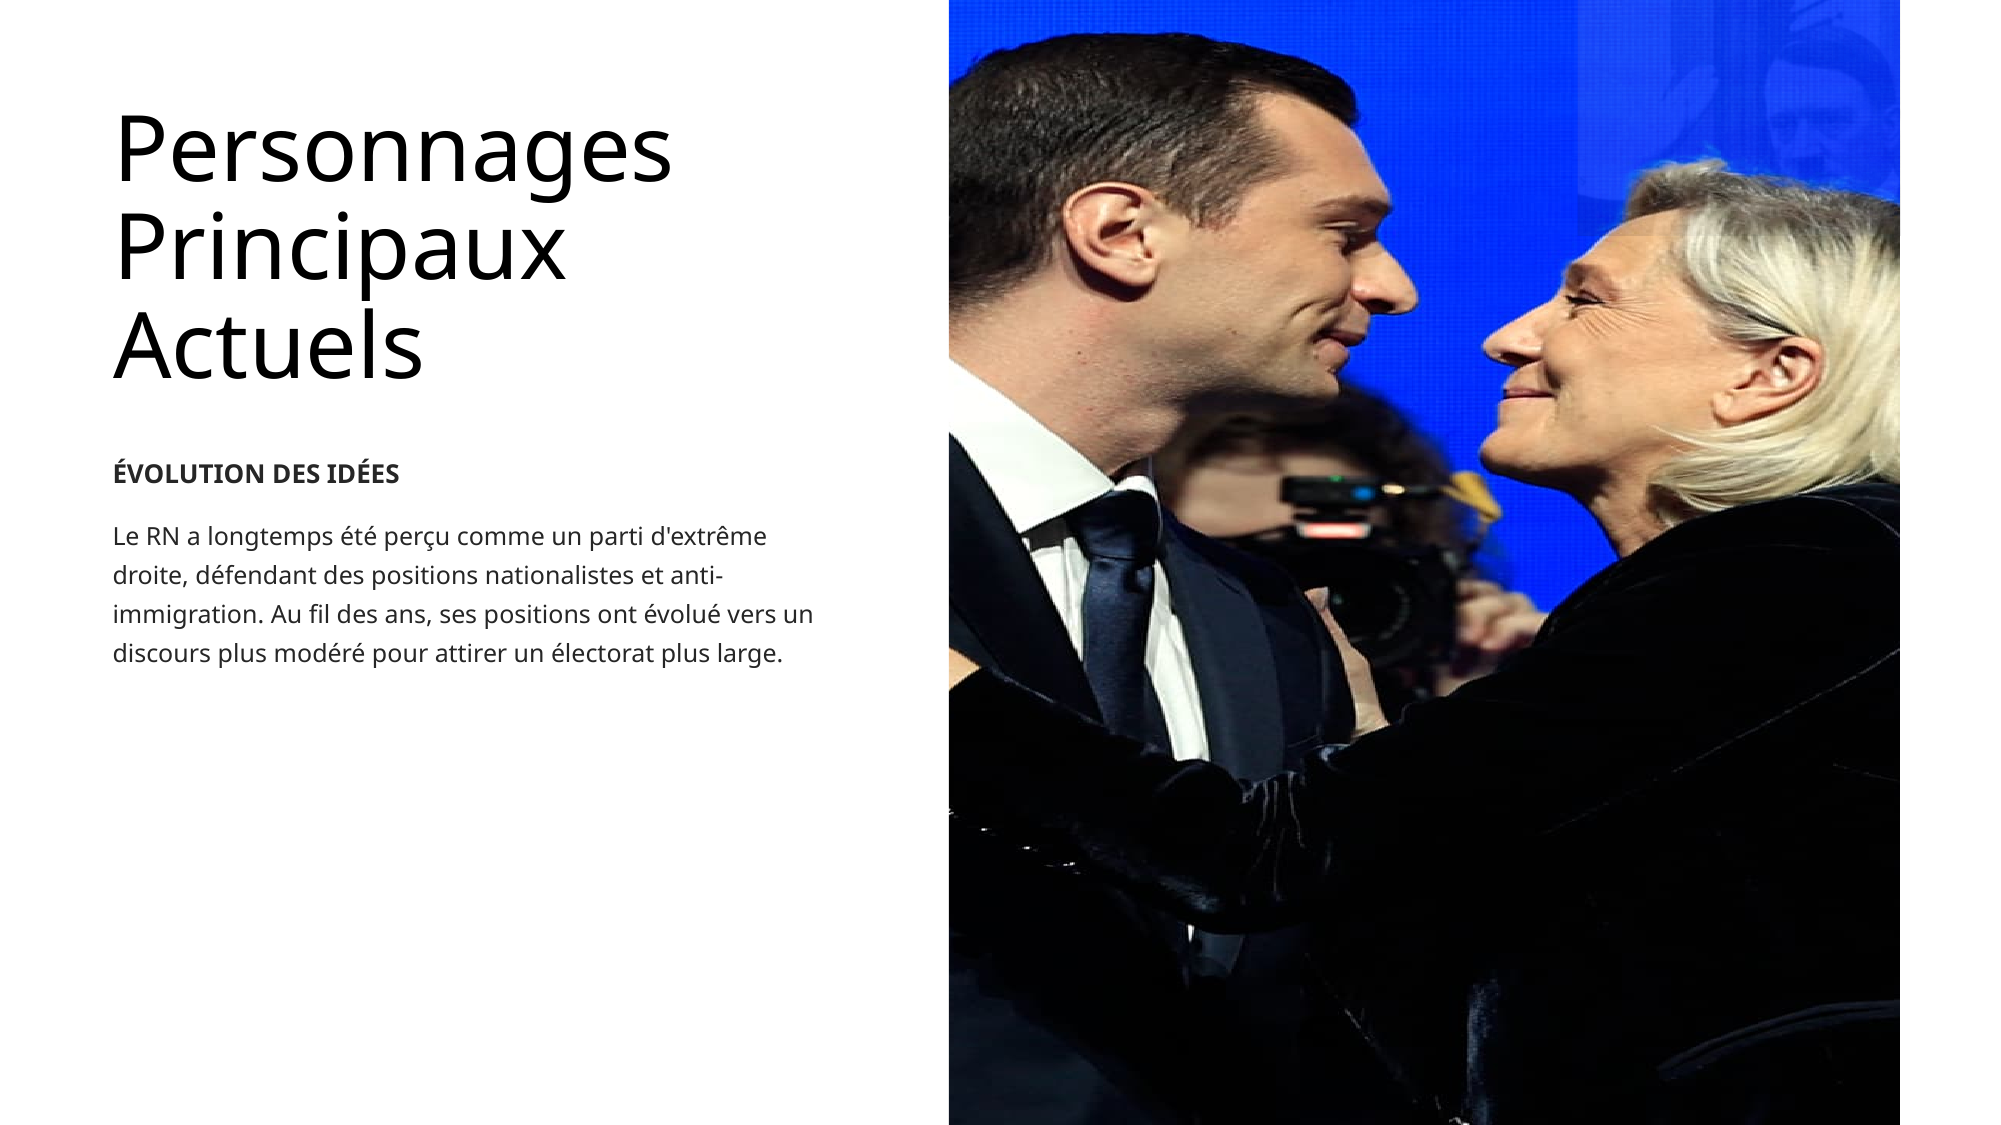

# Personnages Principaux Actuels
RASSEMBLEMENT NATIONAL
ÉVOLUTION DES IDÉES
Le RN a longtemps été perçu comme un parti d'extrême droite, défendant des positions nationalistes et anti-immigration. Au fil des ans, ses positions ont évolué vers un discours plus modéré pour attirer un électorat plus large.